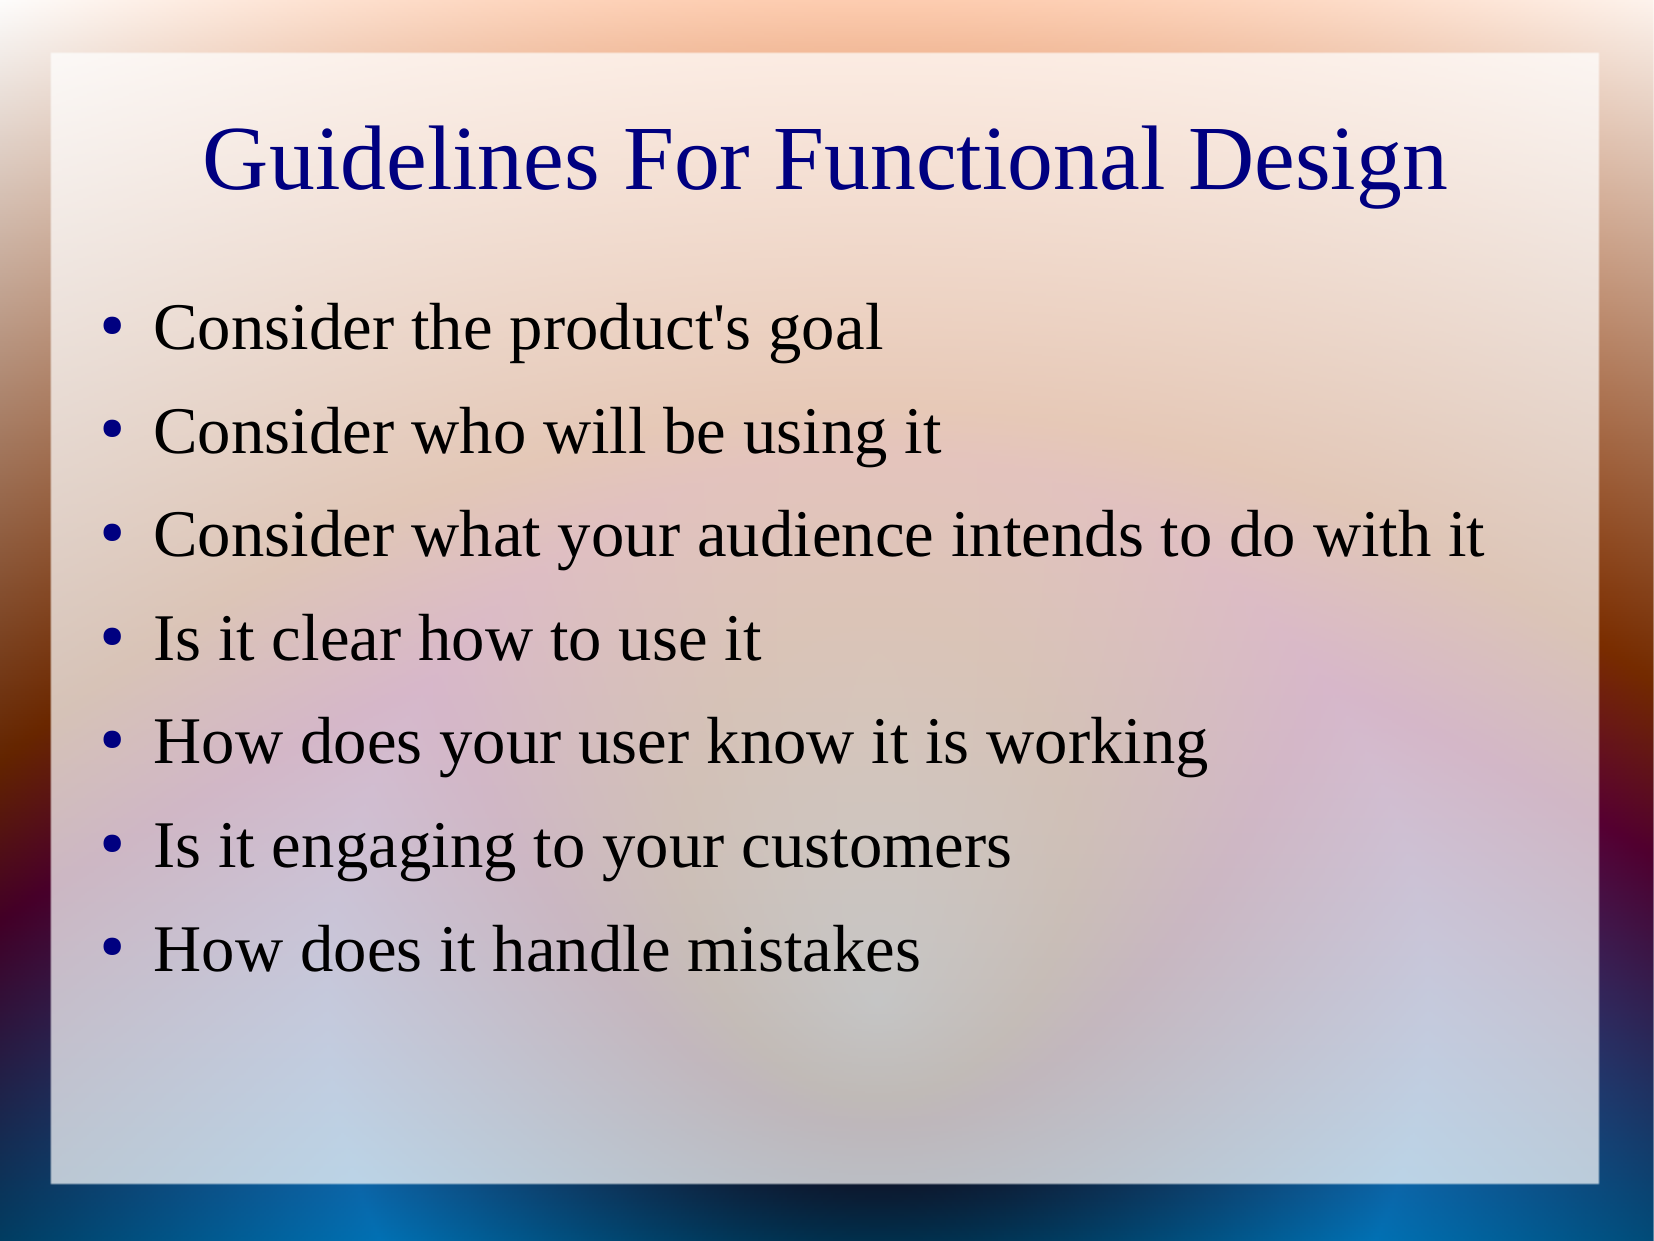

# Guidelines For Functional Design
Consider the product's goal
Consider who will be using it
Consider what your audience intends to do with it
Is it clear how to use it
How does your user know it is working
Is it engaging to your customers
How does it handle mistakes